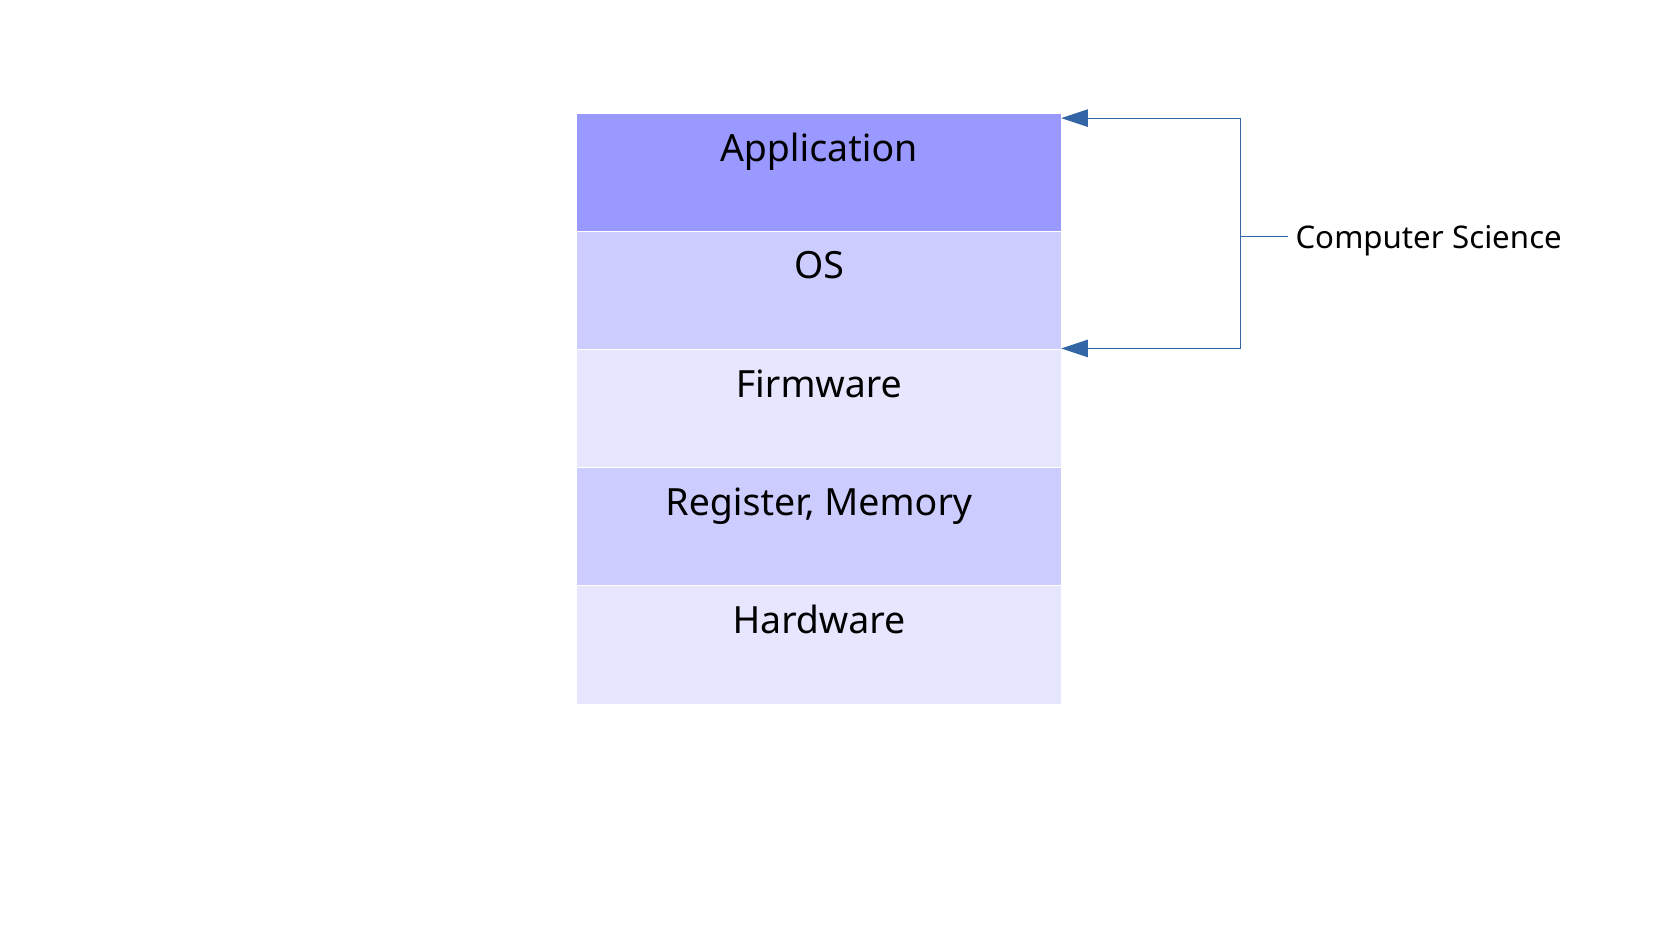

| Application |
| --- |
| OS |
| Firmware |
| Register, Memory |
| Hardware |
Computer Science